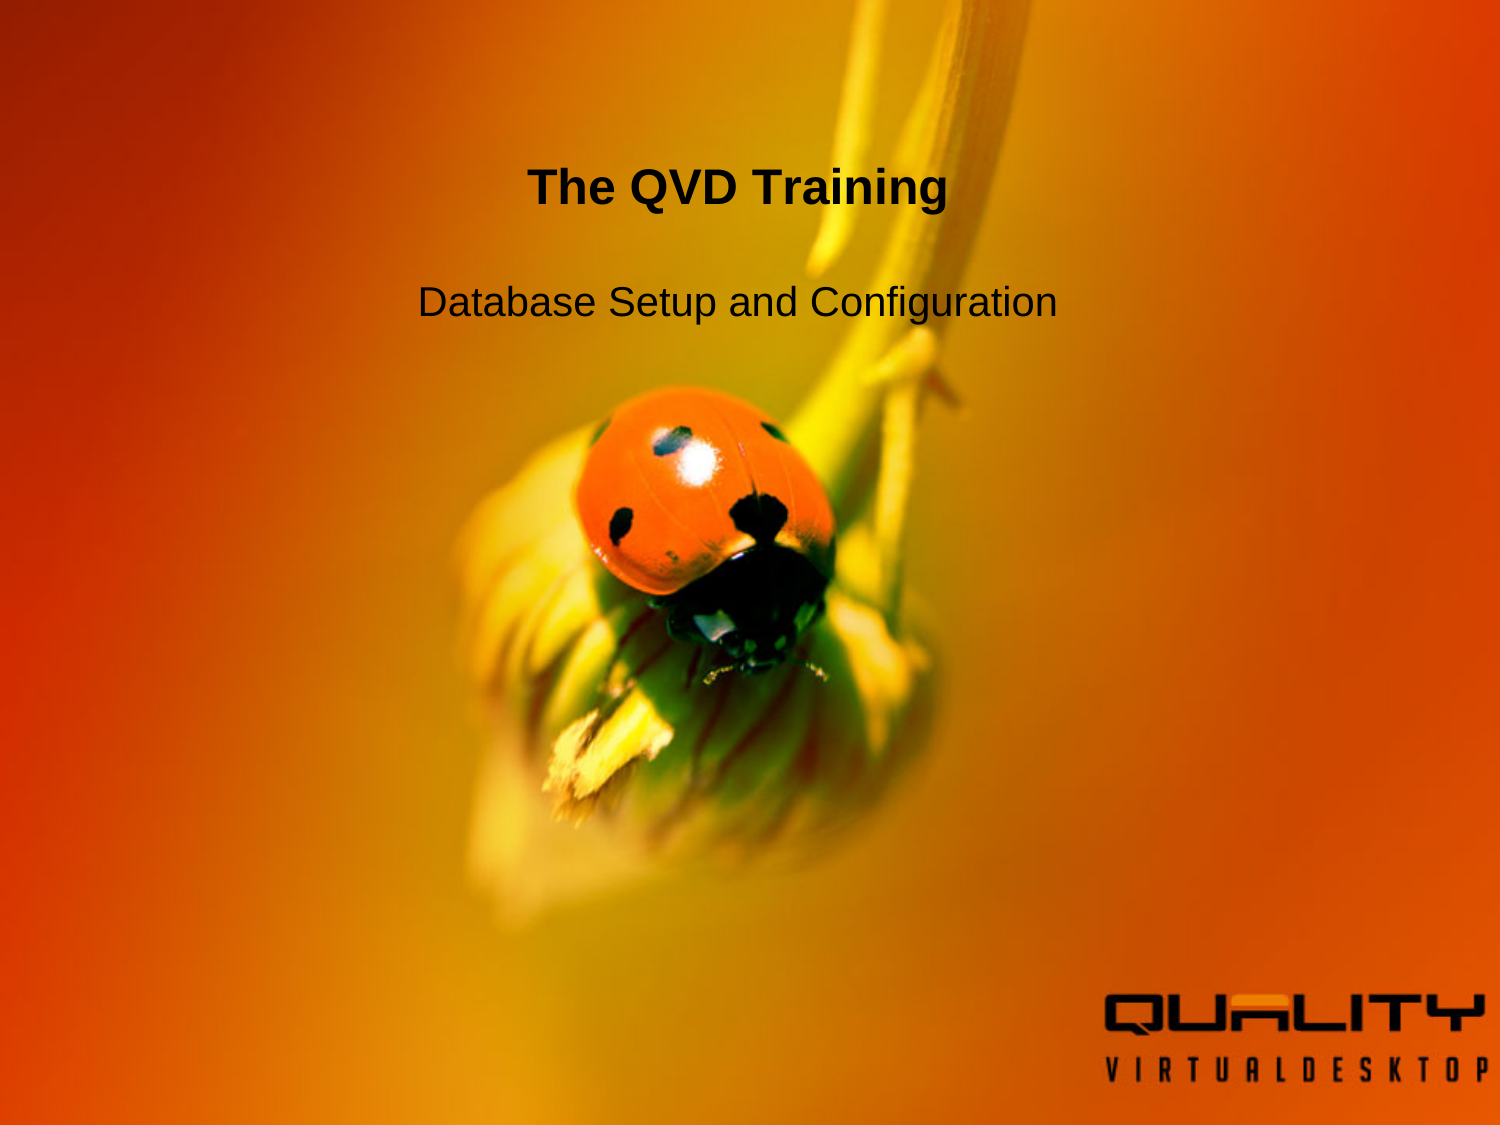

The QVD Training
Database Setup and Configuration
# Nombre del Producto
Fulanito de Tal
Cargo